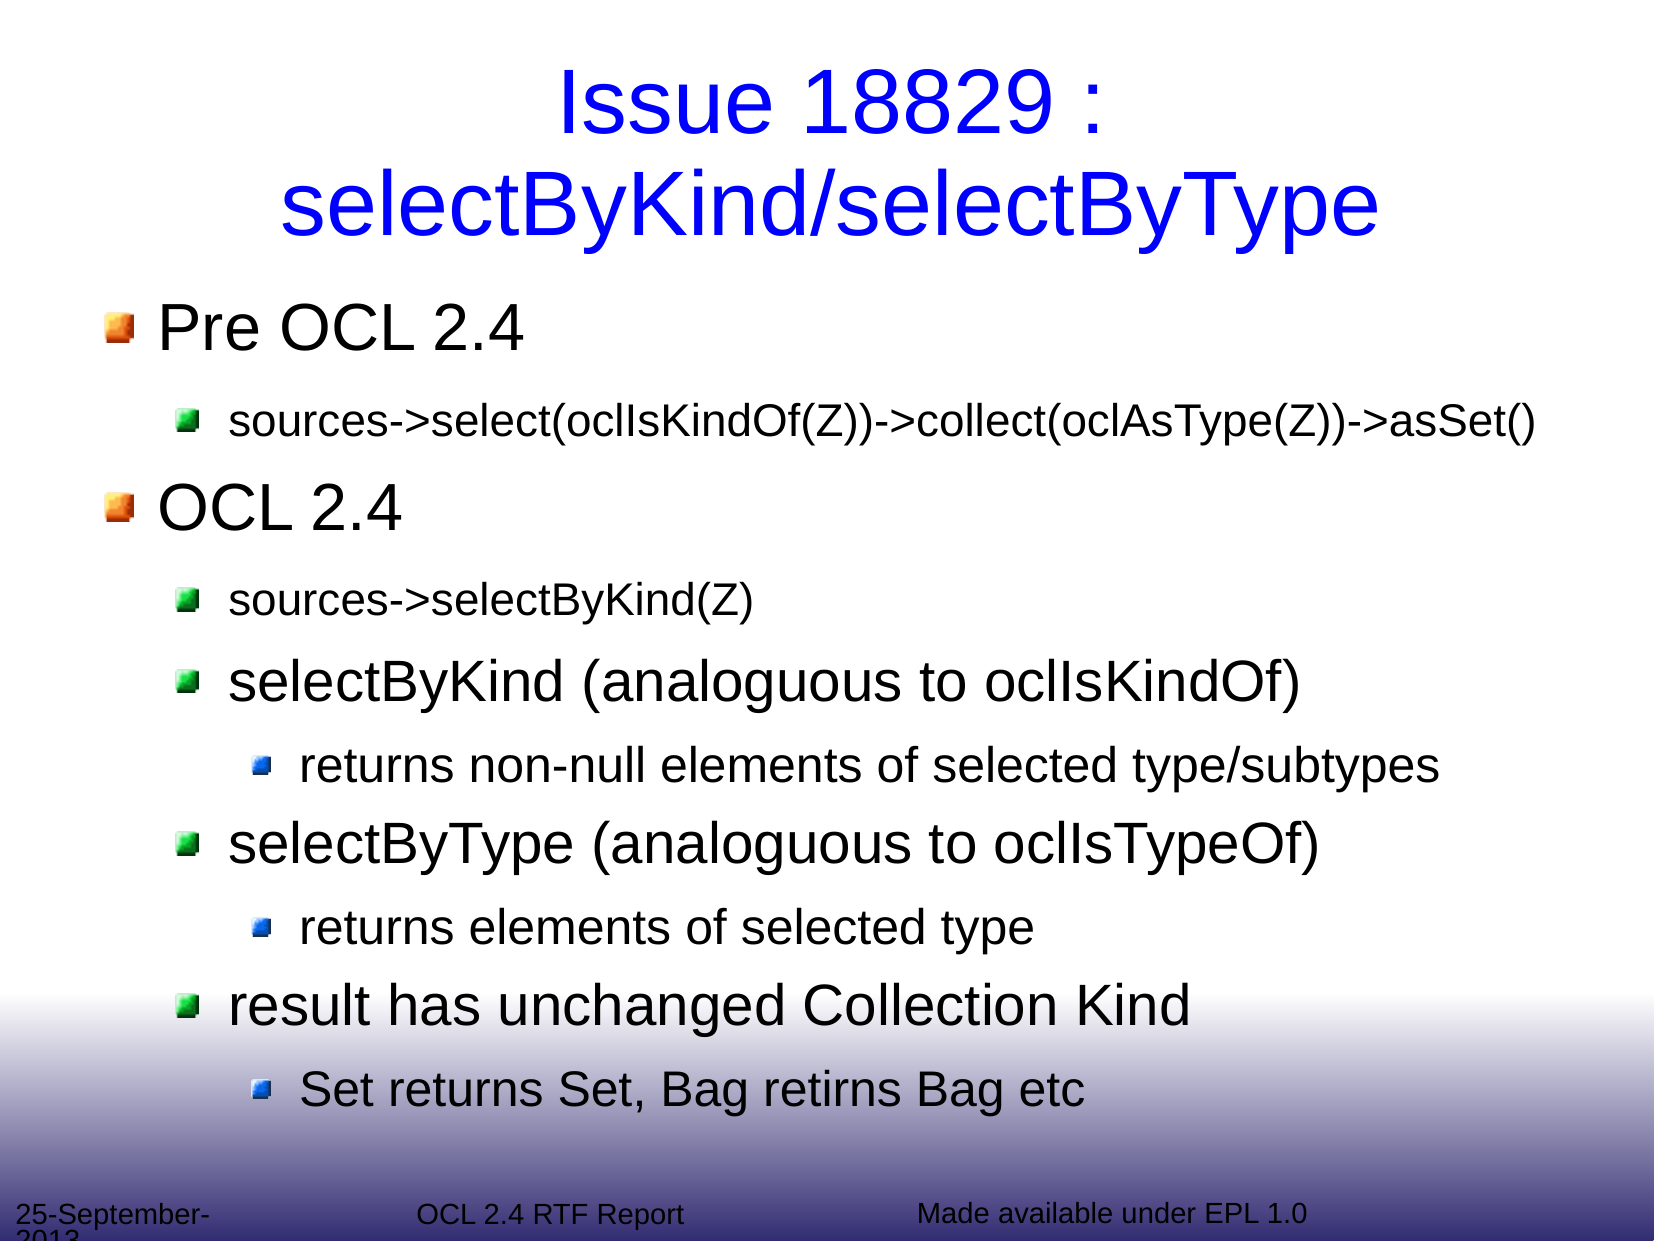

# Issue 18829 : selectByKind/selectByType
Pre OCL 2.4
sources->select(oclIsKindOf(Z))->collect(oclAsType(Z))->asSet()
OCL 2.4
sources->selectByKind(Z)
selectByKind (analoguous to oclIsKindOf)
returns non-null elements of selected type/subtypes
selectByType (analoguous to oclIsTypeOf)
returns elements of selected type
result has unchanged Collection Kind
Set returns Set, Bag retirns Bag etc
25-September-2013
OCL 2.4 RTF Report